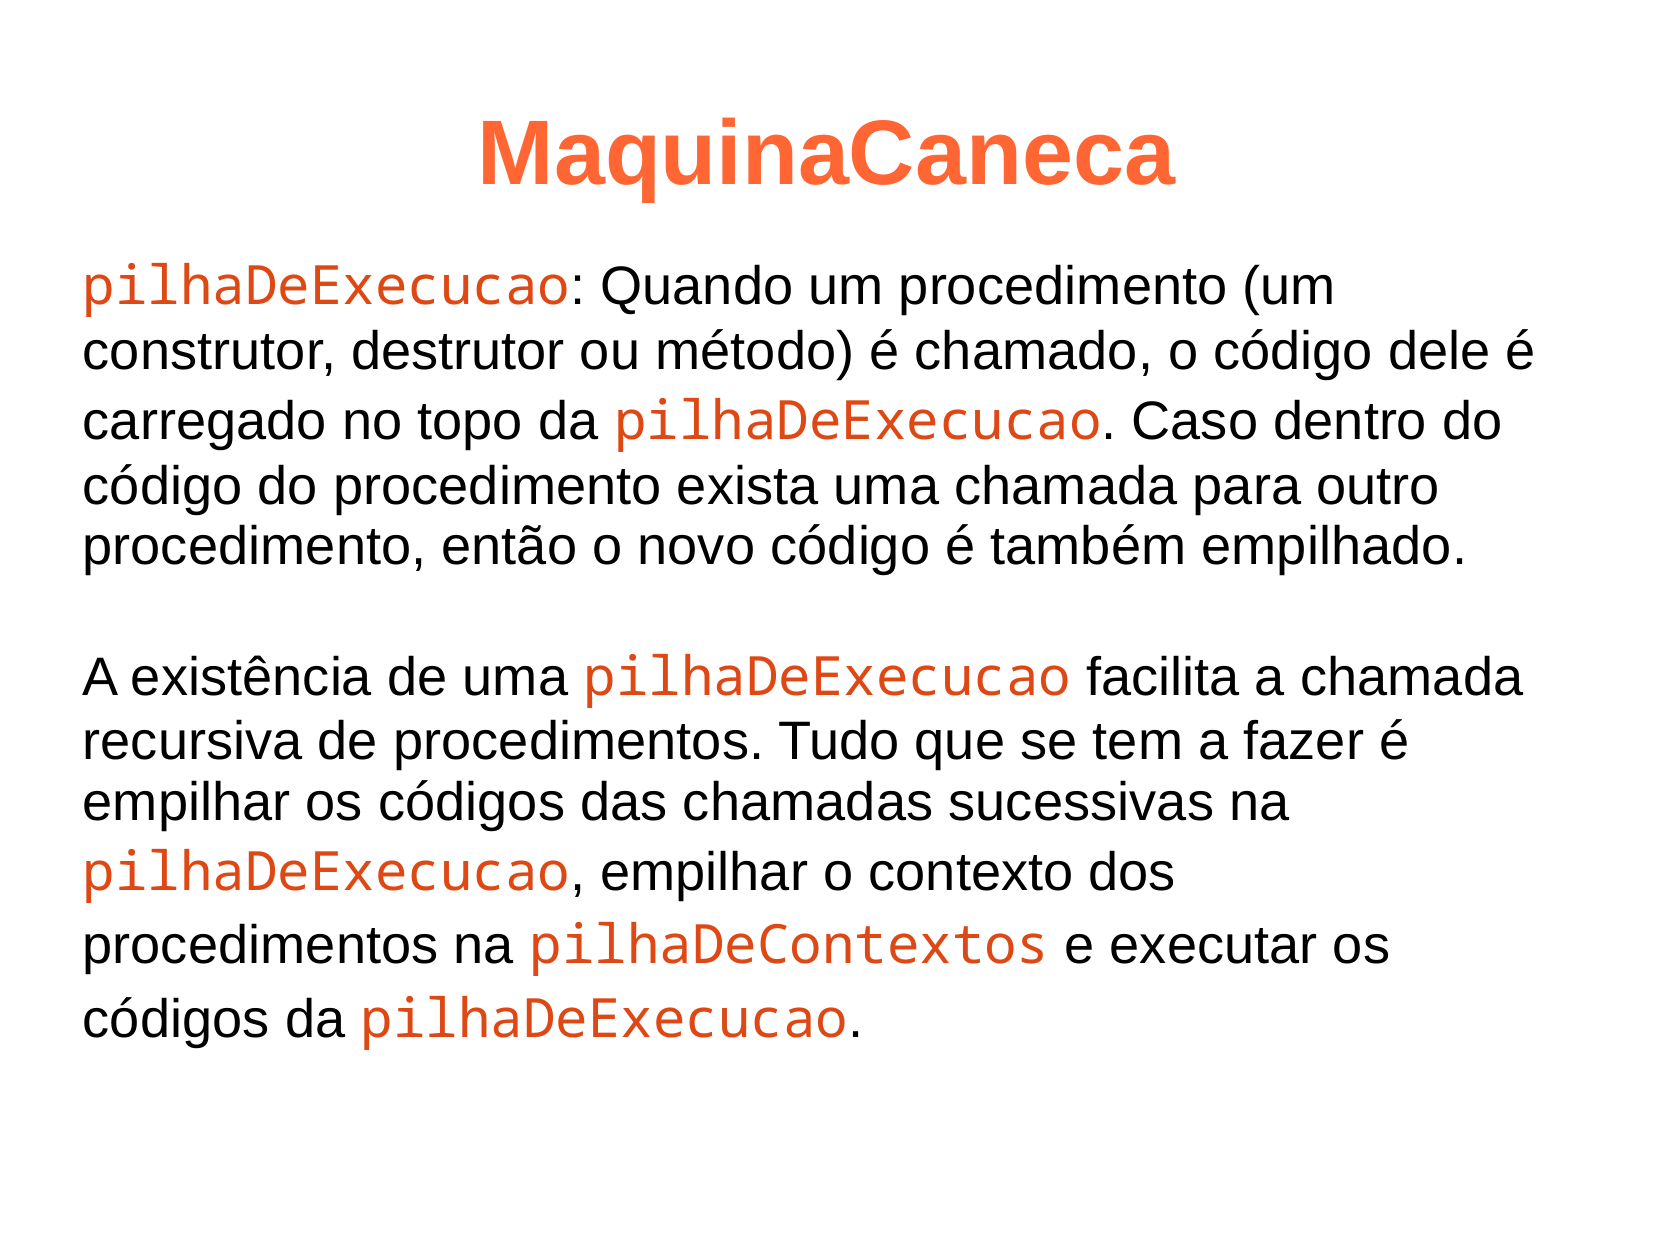

# MaquinaCaneca
pilhaDeExecucao: Quando um procedimento (um construtor, destrutor ou método) é chamado, o código dele é carregado no topo da pilhaDeExecucao. Caso dentro do código do procedimento exista uma chamada para outro procedimento, então o novo código é também empilhado.
A existência de uma pilhaDeExecucao facilita a chamada recursiva de procedimentos. Tudo que se tem a fazer é empilhar os códigos das chamadas sucessivas na pilhaDeExecucao, empilhar o contexto dos procedimentos na pilhaDeContextos e executar os códigos da pilhaDeExecucao.